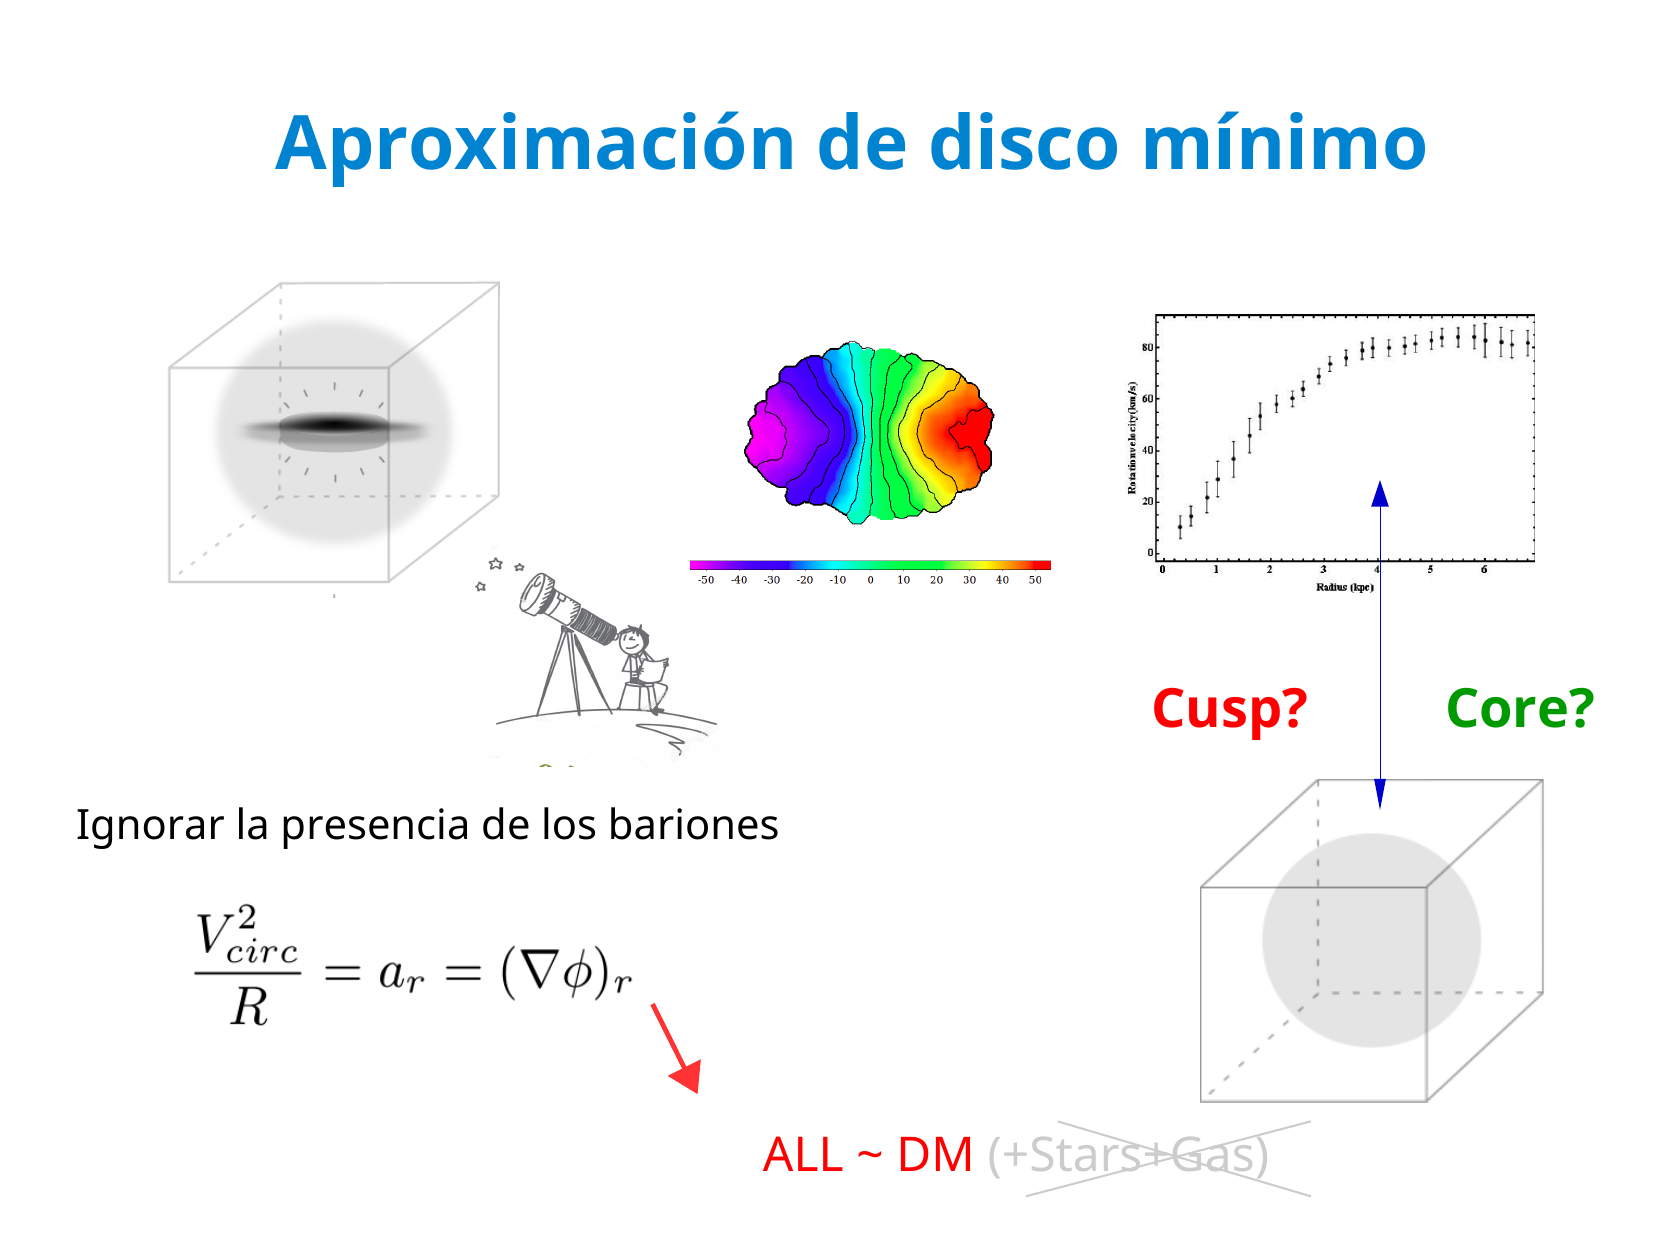

Aproximación de disco mínimo
Cusp?
Core?
# Ignorar la presencia de los bariones
ALL ~ DM (+Stars+Gas)